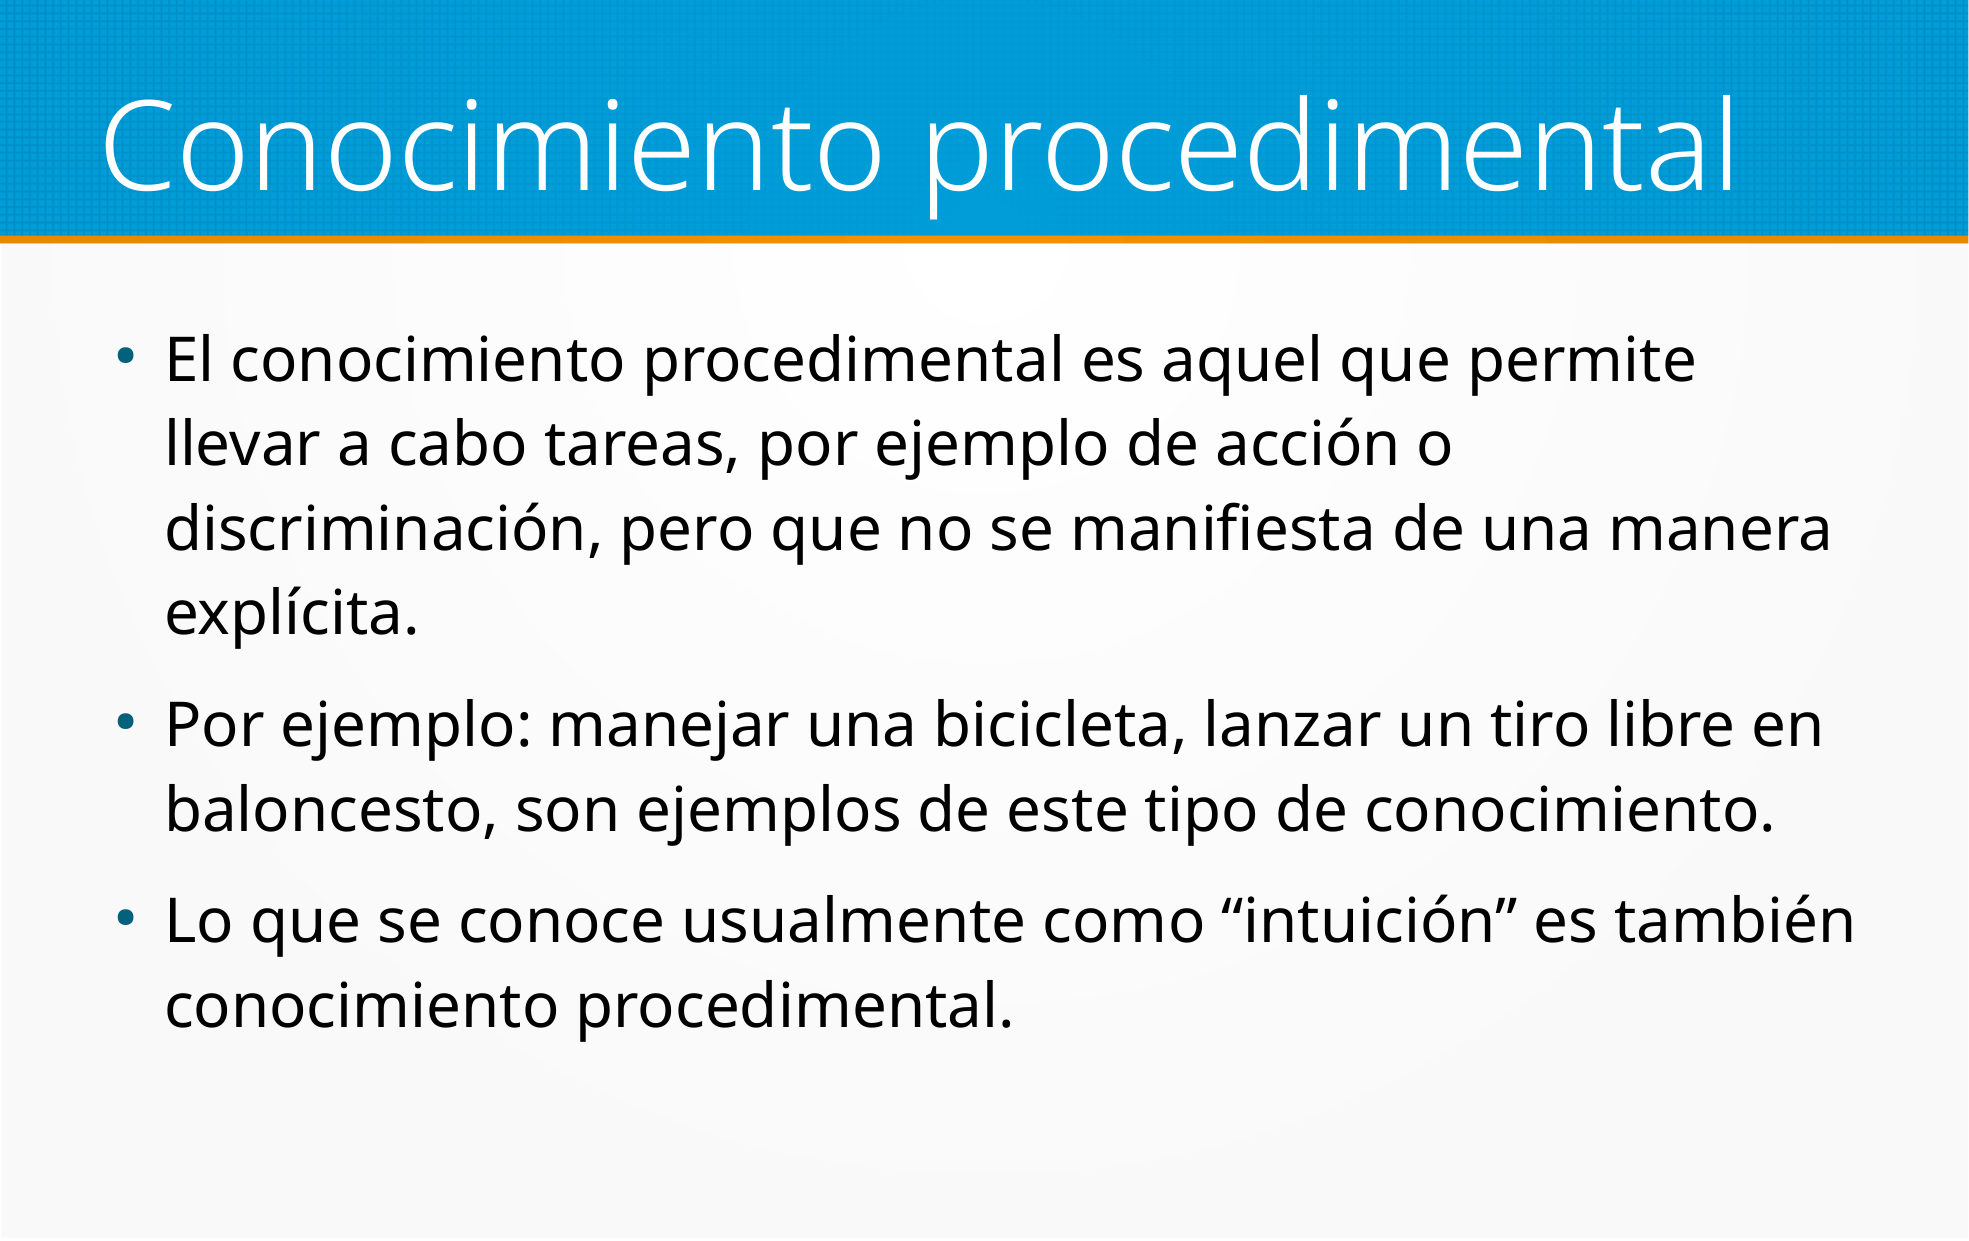

# Conocimiento procedimental
El conocimiento procedimental es aquel que permite llevar a cabo tareas, por ejemplo de acción o discriminación, pero que no se manifiesta de una manera explícita.
Por ejemplo: manejar una bicicleta, lanzar un tiro libre en baloncesto, son ejemplos de este tipo de conocimiento.
Lo que se conoce usualmente como “intuición” es también conocimiento procedimental.